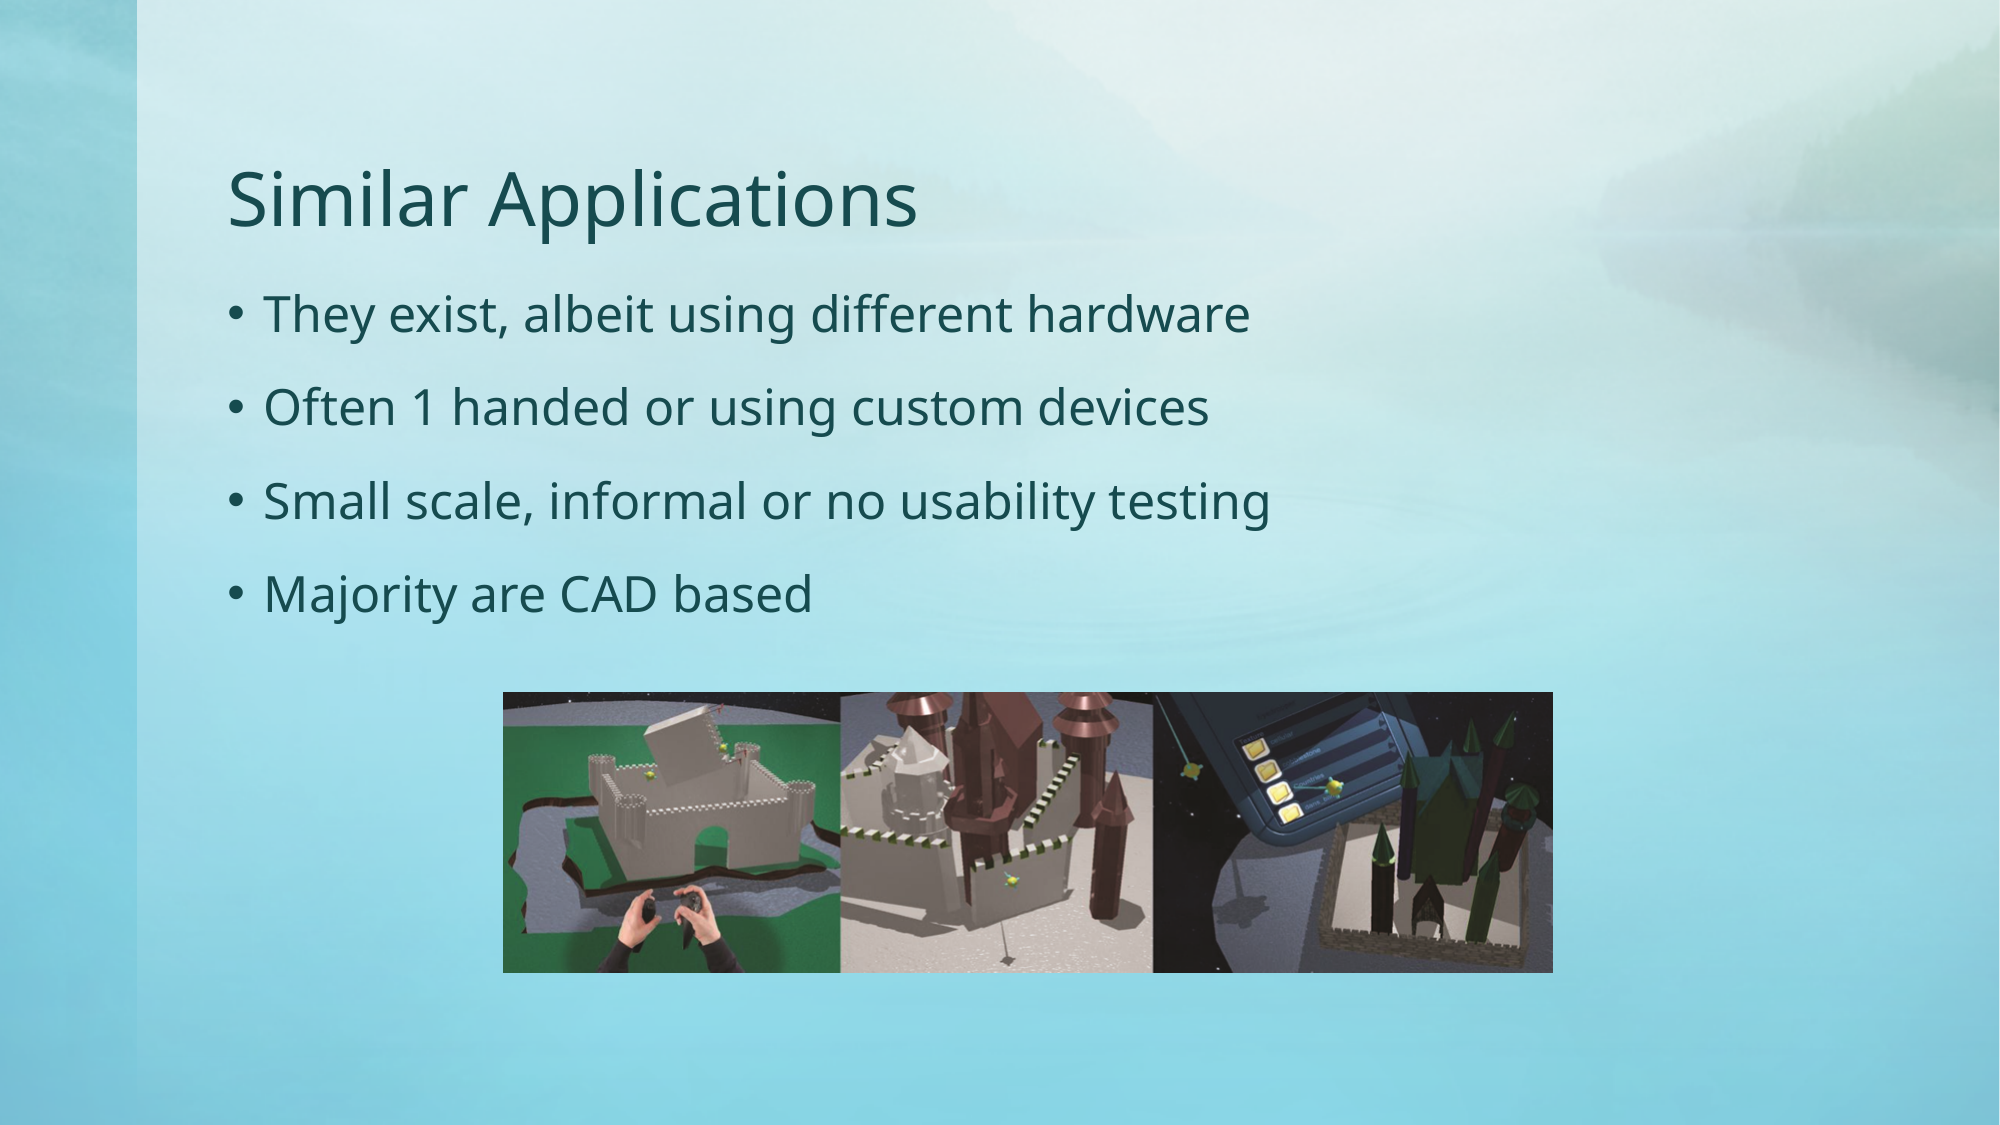

# Similar Applications
They exist, albeit using different hardware
Often 1 handed or using custom devices
Small scale, informal or no usability testing
Majority are CAD based